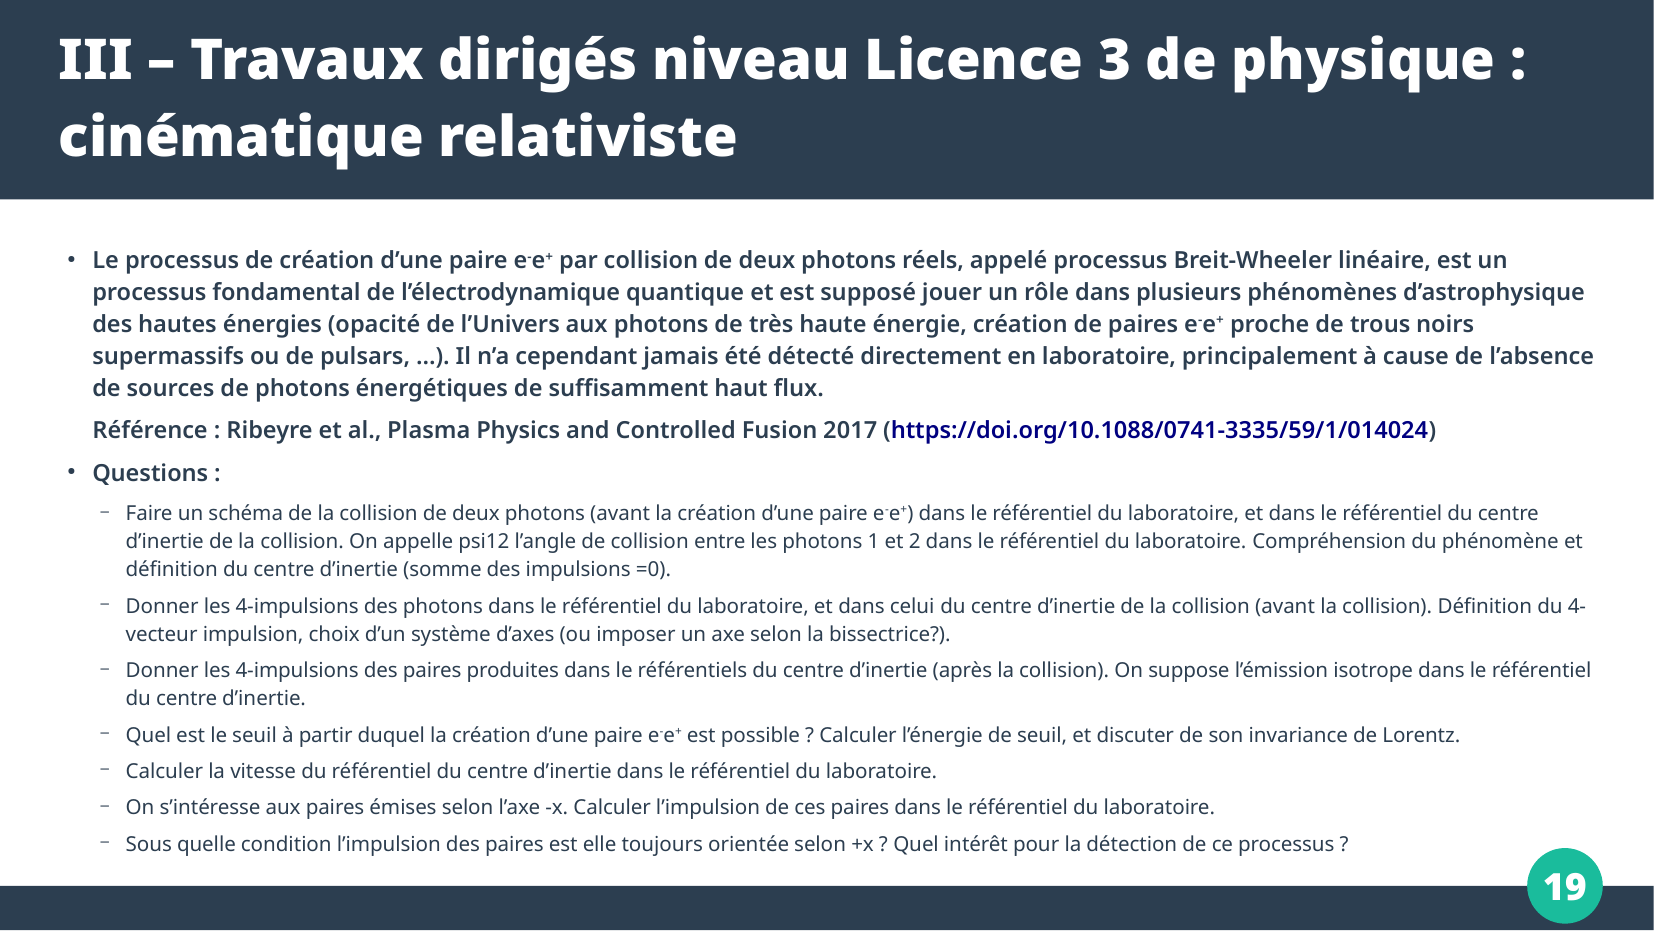

# III – Travaux dirigés niveau Licence 3 de physique : cinématique relativiste
Le processus de création d’une paire e-e+ par collision de deux photons réels, appelé processus Breit-Wheeler linéaire, est un processus fondamental de l’électrodynamique quantique et est supposé jouer un rôle dans plusieurs phénomènes d’astrophysique des hautes énergies (opacité de l’Univers aux photons de très haute énergie, création de paires e-e+ proche de trous noirs supermassifs ou de pulsars, …). Il n’a cependant jamais été détecté directement en laboratoire, principalement à cause de l’absence de sources de photons énergétiques de suffisamment haut flux.
Référence : Ribeyre et al., Plasma Physics and Controlled Fusion 2017 (https://doi.org/10.1088/0741-3335/59/1/014024)
Questions :
Faire un schéma de la collision de deux photons (avant la création d’une paire e-e+) dans le référentiel du laboratoire, et dans le référentiel du centre d’inertie de la collision. On appelle psi12 l’angle de collision entre les photons 1 et 2 dans le référentiel du laboratoire. Compréhension du phénomène et définition du centre d’inertie (somme des impulsions =0).
Donner les 4-impulsions des photons dans le référentiel du laboratoire, et dans celui du centre d’inertie de la collision (avant la collision). Définition du 4-vecteur impulsion, choix d’un système d’axes (ou imposer un axe selon la bissectrice?).
Donner les 4-impulsions des paires produites dans le référentiels du centre d’inertie (après la collision). On suppose l’émission isotrope dans le référentiel du centre d’inertie.
Quel est le seuil à partir duquel la création d’une paire e-e+ est possible ? Calculer l’énergie de seuil, et discuter de son invariance de Lorentz.
Calculer la vitesse du référentiel du centre d’inertie dans le référentiel du laboratoire.
On s’intéresse aux paires émises selon l’axe -x. Calculer l’impulsion de ces paires dans le référentiel du laboratoire.
Sous quelle condition l’impulsion des paires est elle toujours orientée selon +x ? Quel intérêt pour la détection de ce processus ?